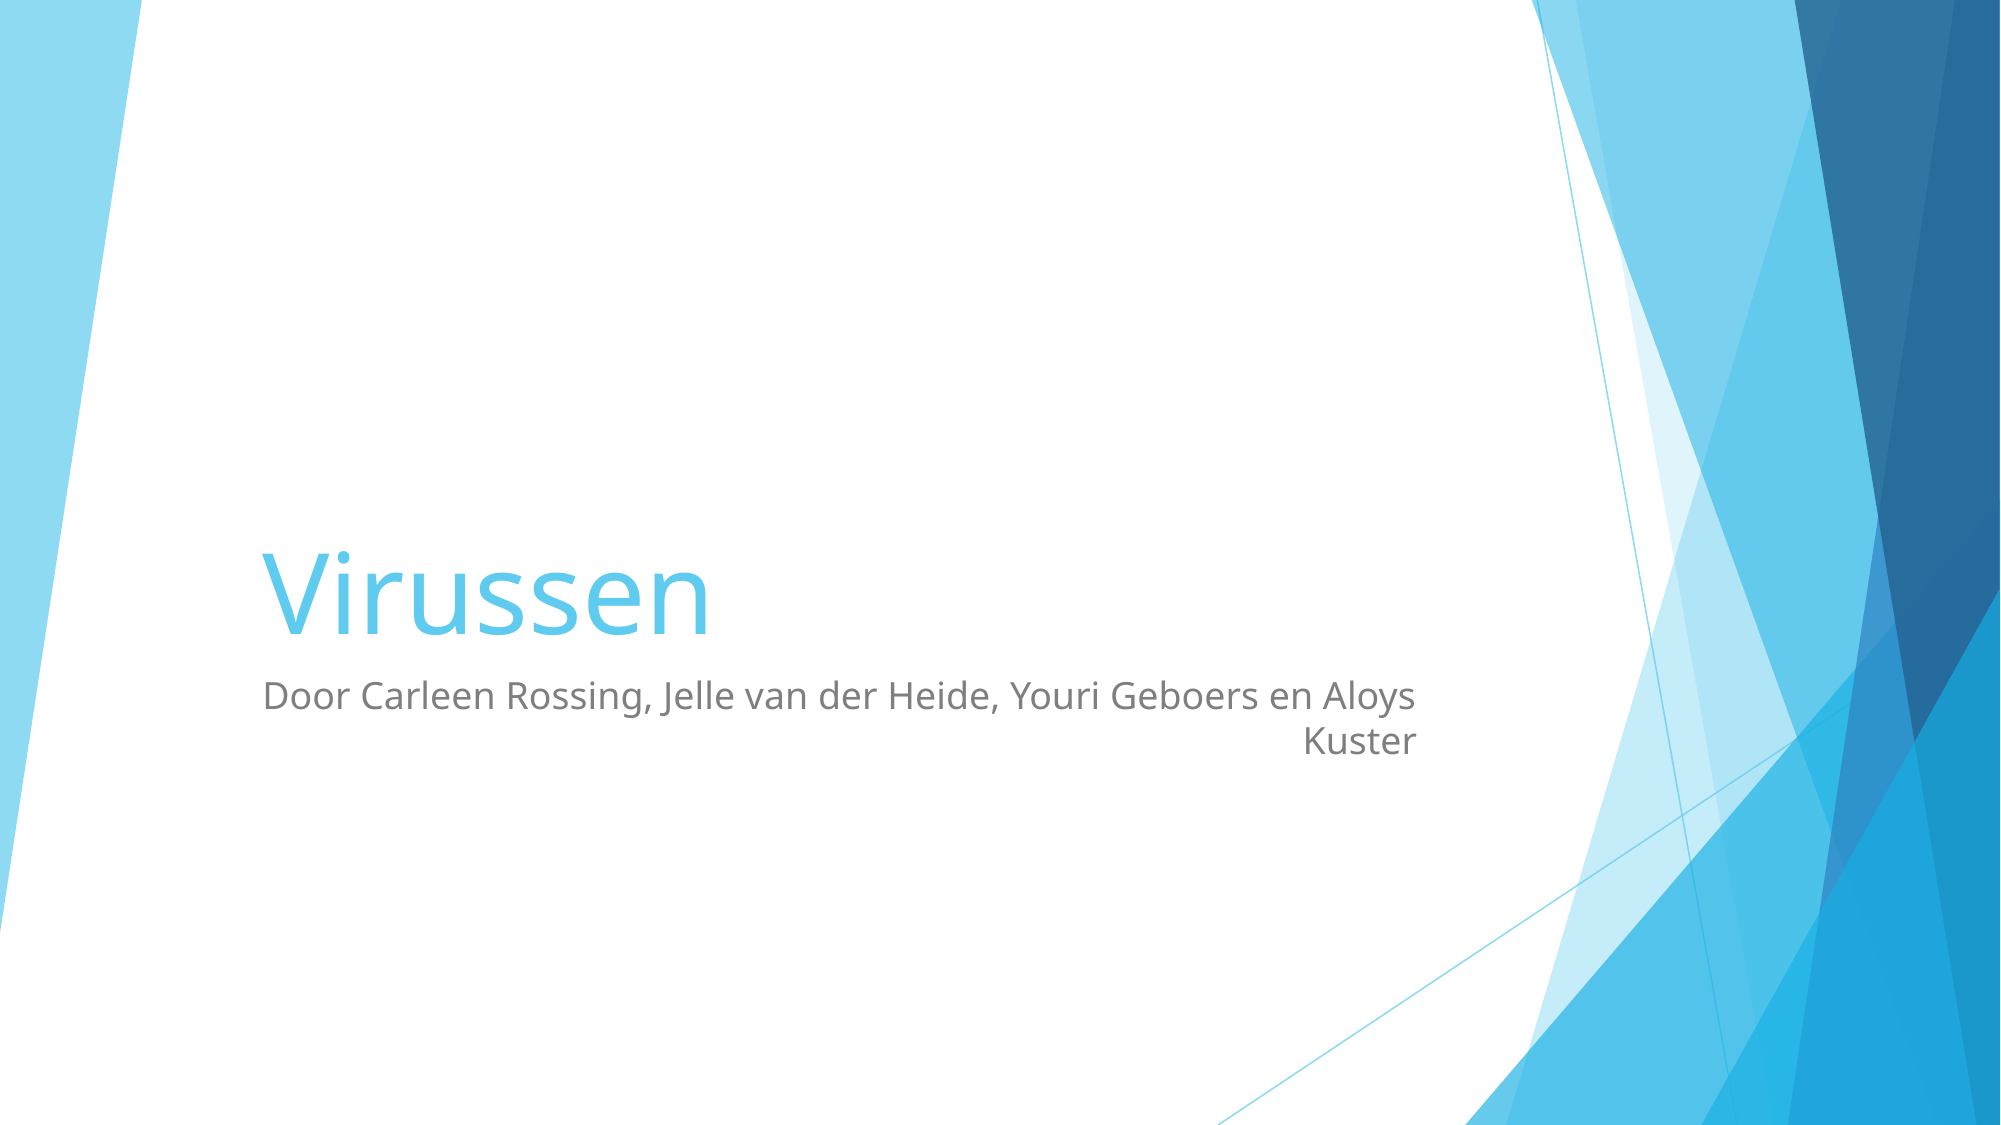

# Virussen
Door Carleen Rossing, Jelle van der Heide, Youri Geboers en Aloys Kuster